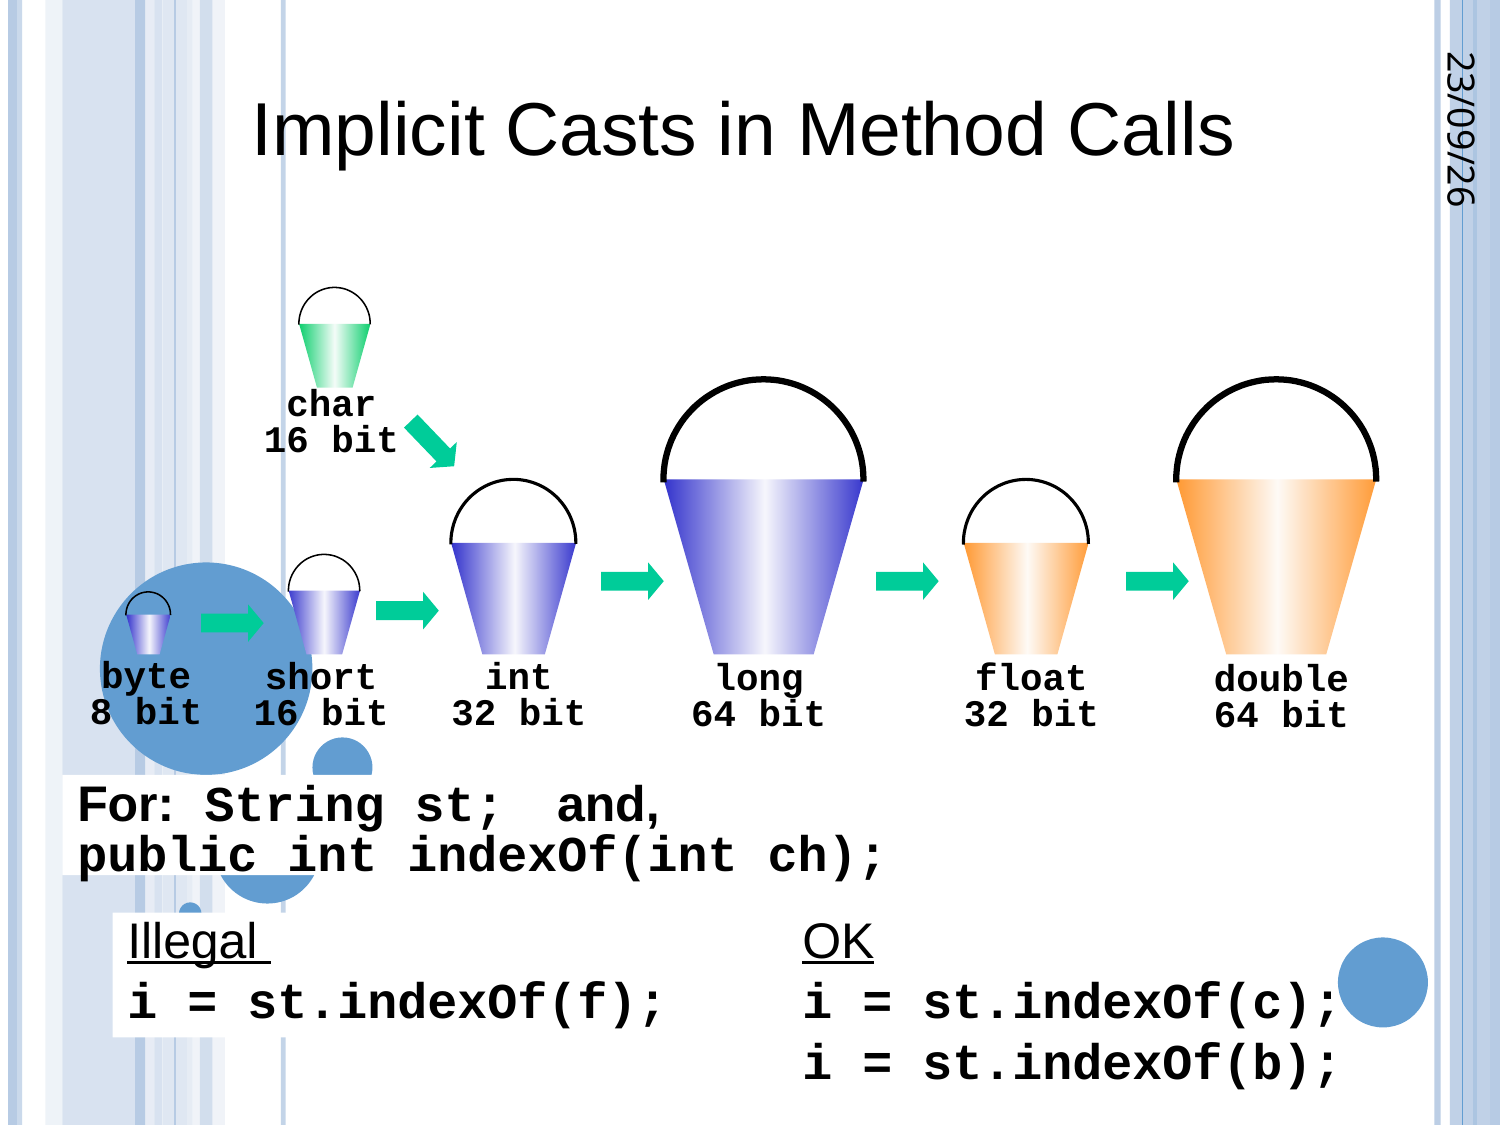

Implicit Casts in Method Calls
long
64 bit
double
64 bit
char
16 bit
int
32 bit
float
32 bit
short
16 bit
byte
8 bit
For: String st;	 and,
public int indexOf(int ch);
Illegal
i = st.indexOf(f);
OK
i = st.indexOf(c);
i = st.indexOf(b);